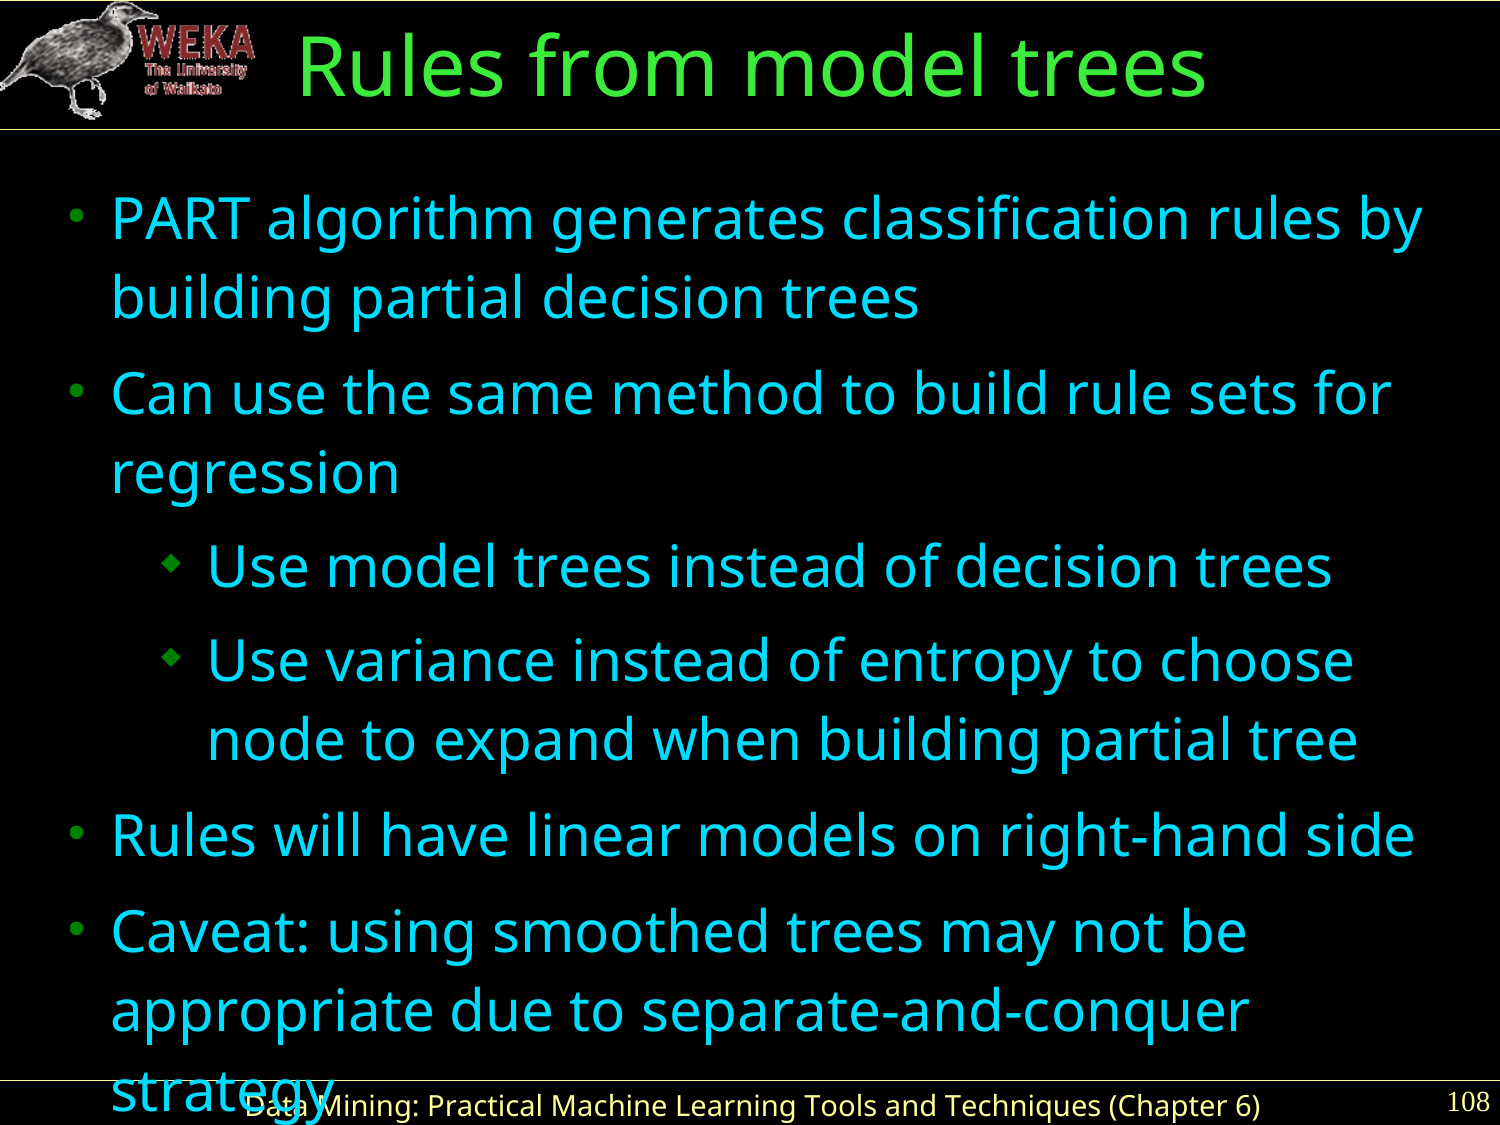

# Rules from model trees
PART algorithm generates classification rules by building partial decision trees
Can use the same method to build rule sets for regression
Use model trees instead of decision trees
Use variance instead of entropy to choose node to expand when building partial tree
Rules will have linear models on right-hand side
Caveat: using smoothed trees may not be appropriate due to separate-and-conquer strategy
Data Mining: Practical Machine Learning Tools and Techniques (Chapter 6)
108